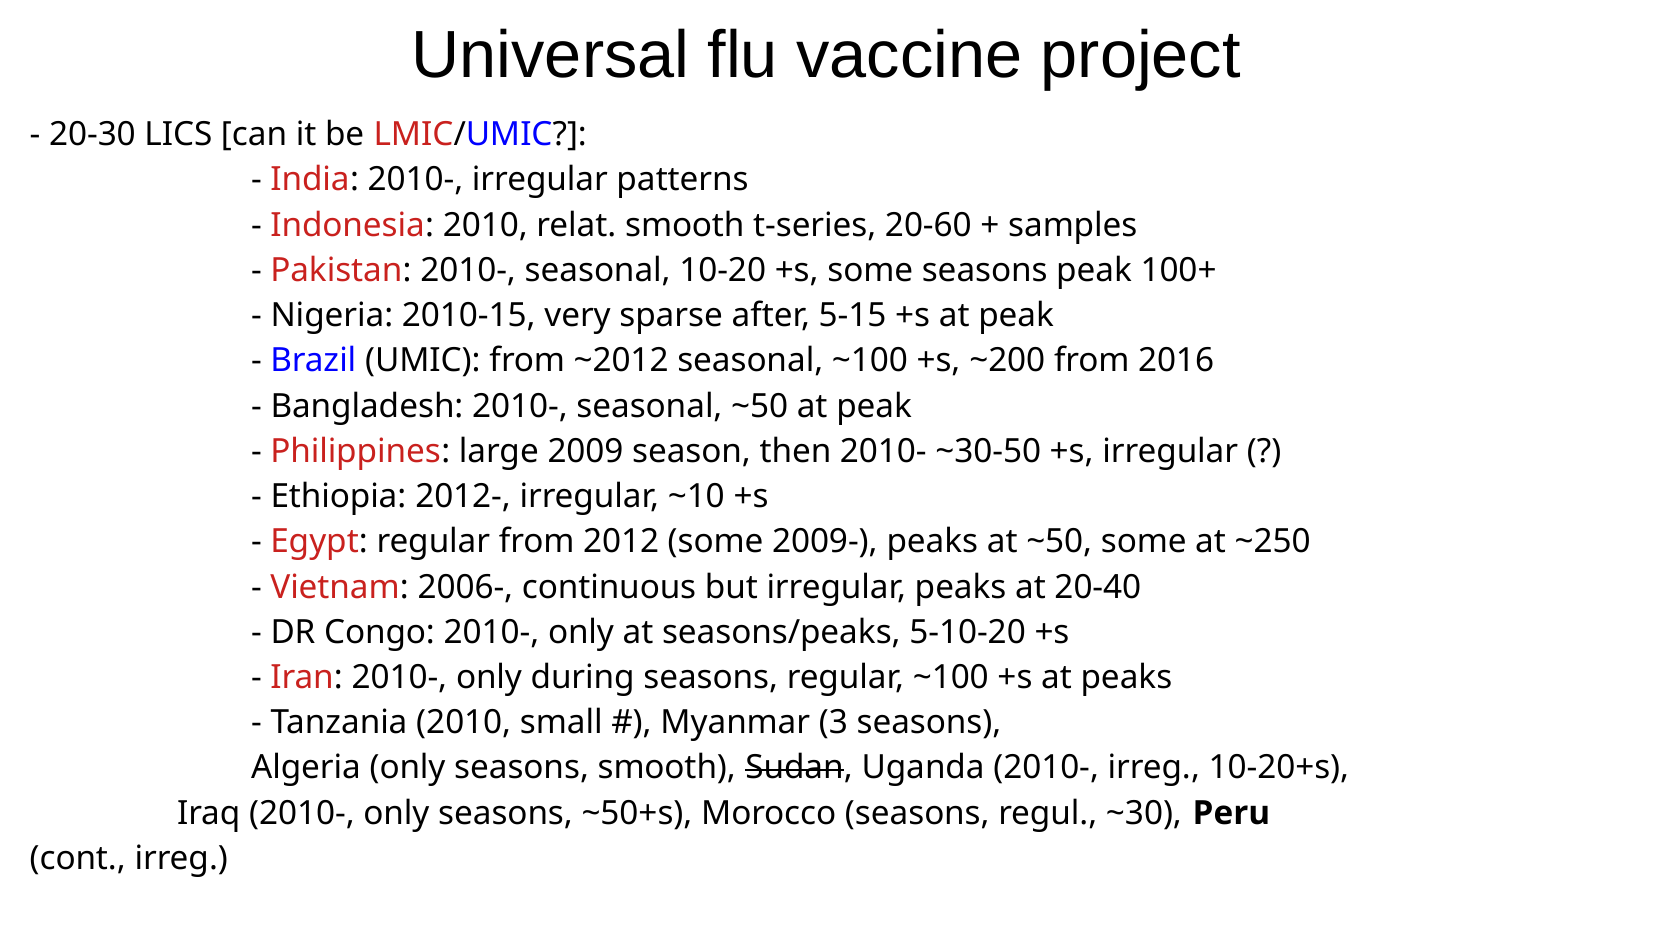

# Universal flu vaccine project
- 20-30 LICS [can it be LMIC/UMIC?]:
			- India: 2010-, irregular patterns
			- Indonesia: 2010, relat. smooth t-series, 20-60 + samples
			- Pakistan: 2010-, seasonal, 10-20 +s, some seasons peak 100+
			- Nigeria: 2010-15, very sparse after, 5-15 +s at peak
			- Brazil (UMIC): from ~2012 seasonal, ~100 +s, ~200 from 2016
			- Bangladesh: 2010-, seasonal, ~50 at peak
			- Philippines: large 2009 season, then 2010- ~30-50 +s, irregular (?)
			- Ethiopia: 2012-, irregular, ~10 +s
			- Egypt: regular from 2012 (some 2009-), peaks at ~50, some at ~250
			- Vietnam: 2006-, continuous but irregular, peaks at 20-40
			- DR Congo: 2010-, only at seasons/peaks, 5-10-20 +s
			- Iran: 2010-, only during seasons, regular, ~100 +s at peaks
			- Tanzania (2010, small #), Myanmar (3 seasons),
			Algeria (only seasons, smooth), Sudan, Uganda (2010-, irreg., 10-20+s), 				Iraq (2010-, only seasons, ~50+s), Morocco (seasons, regul., ~30), Peru 				(cont., irreg.)
- combined population (-Iran) 2.93bn, all LICs+LMICs ~5.6bn